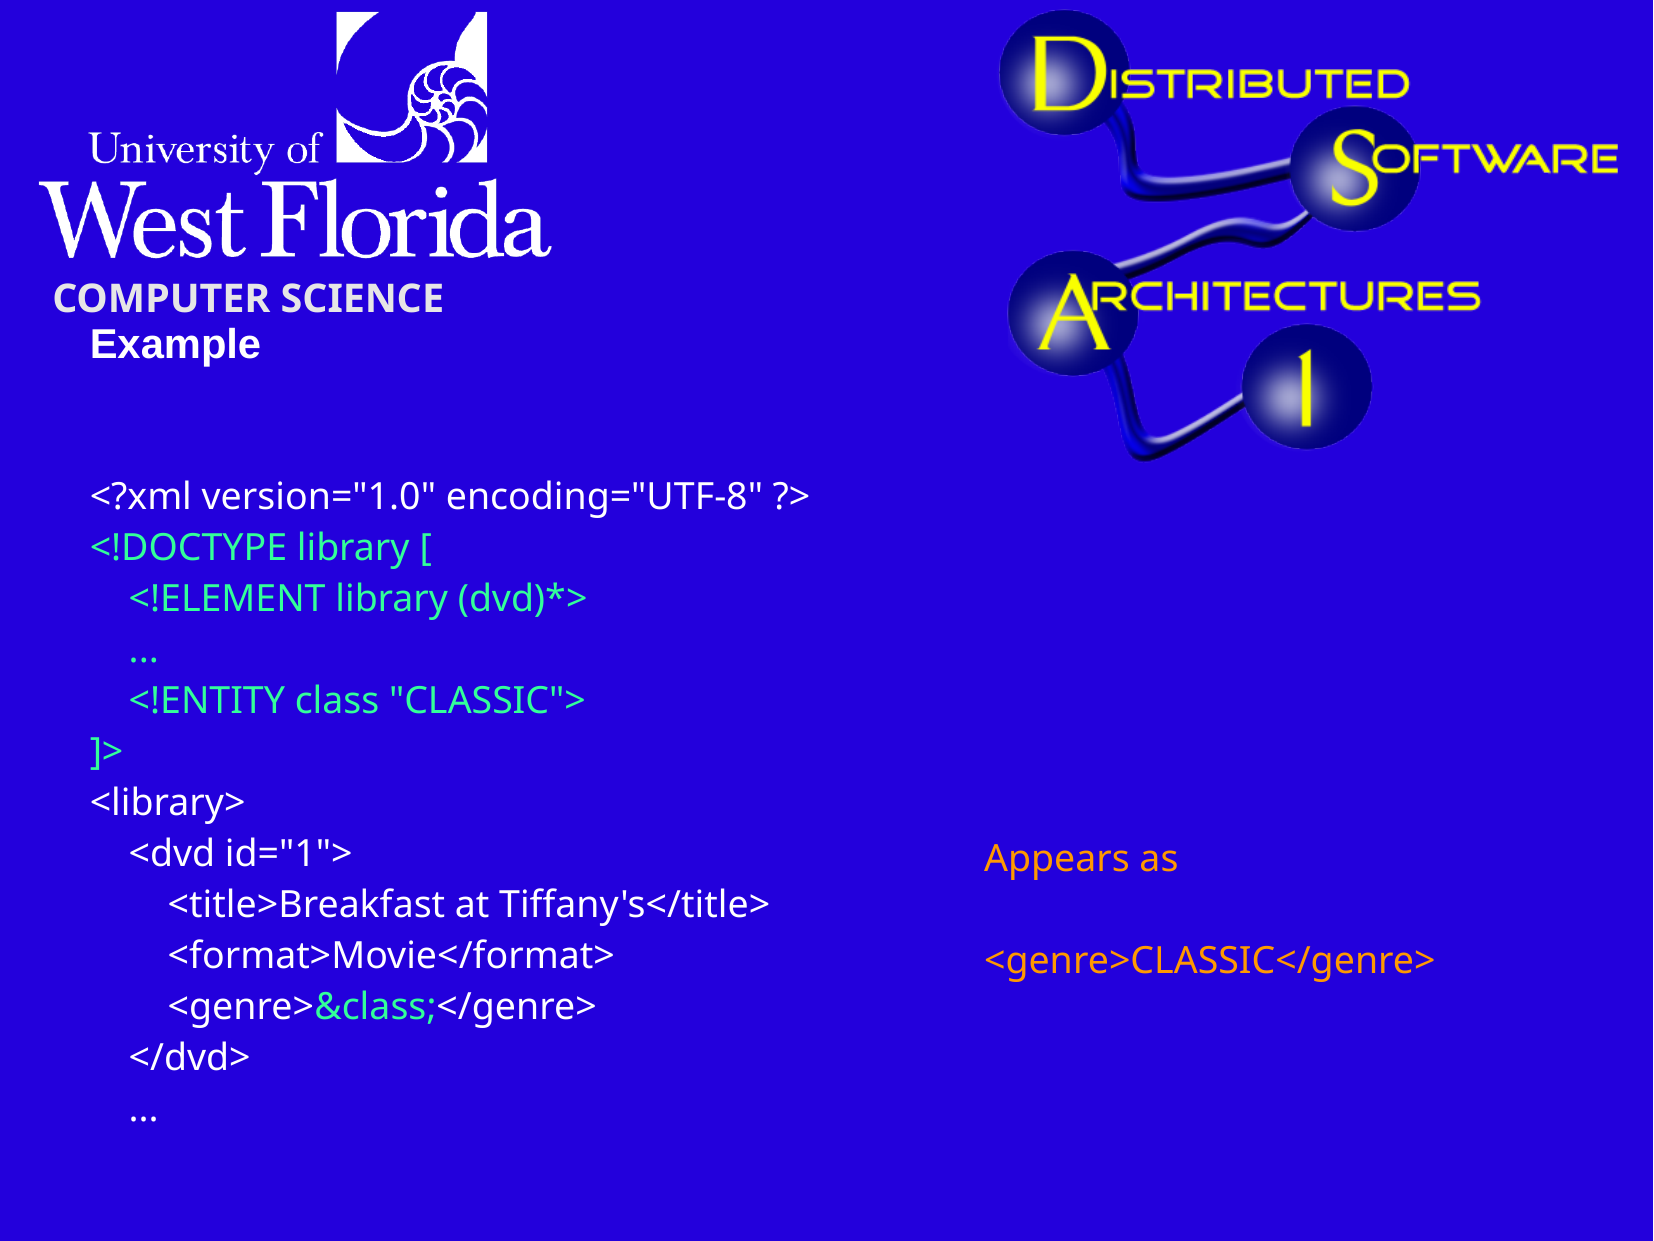

COMPUTER SCIENCE
Example
<?xml version="1.0" encoding="UTF-8" ?>
<!DOCTYPE library [
 <!ELEMENT library (dvd)*>
 ...
 <!ENTITY class "CLASSIC">
]>
<library>
 <dvd id="1">
 <title>Breakfast at Tiffany's</title>
 <format>Movie</format>
 <genre>&class;</genre>
 </dvd>
 ...
Appears as
<genre>CLASSIC</genre>